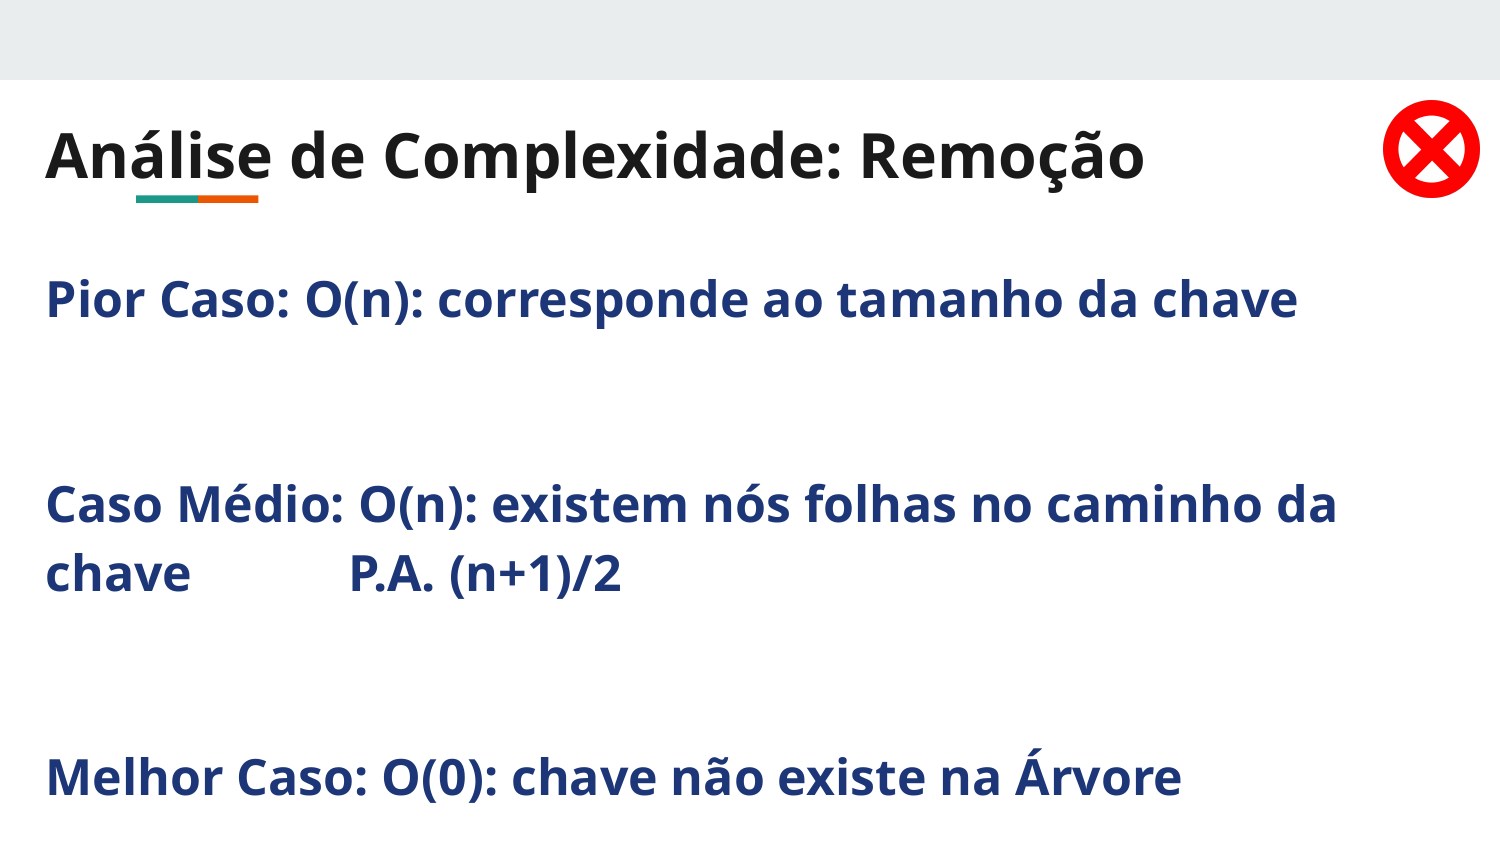

# Análise de Complexidade: Remoção
Pior Caso: O(n): corresponde ao tamanho da chave
Caso Médio: O(n): existem nós folhas no caminho da chave P.A. (n+1)/2
Melhor Caso: O(0): chave não existe na Árvore